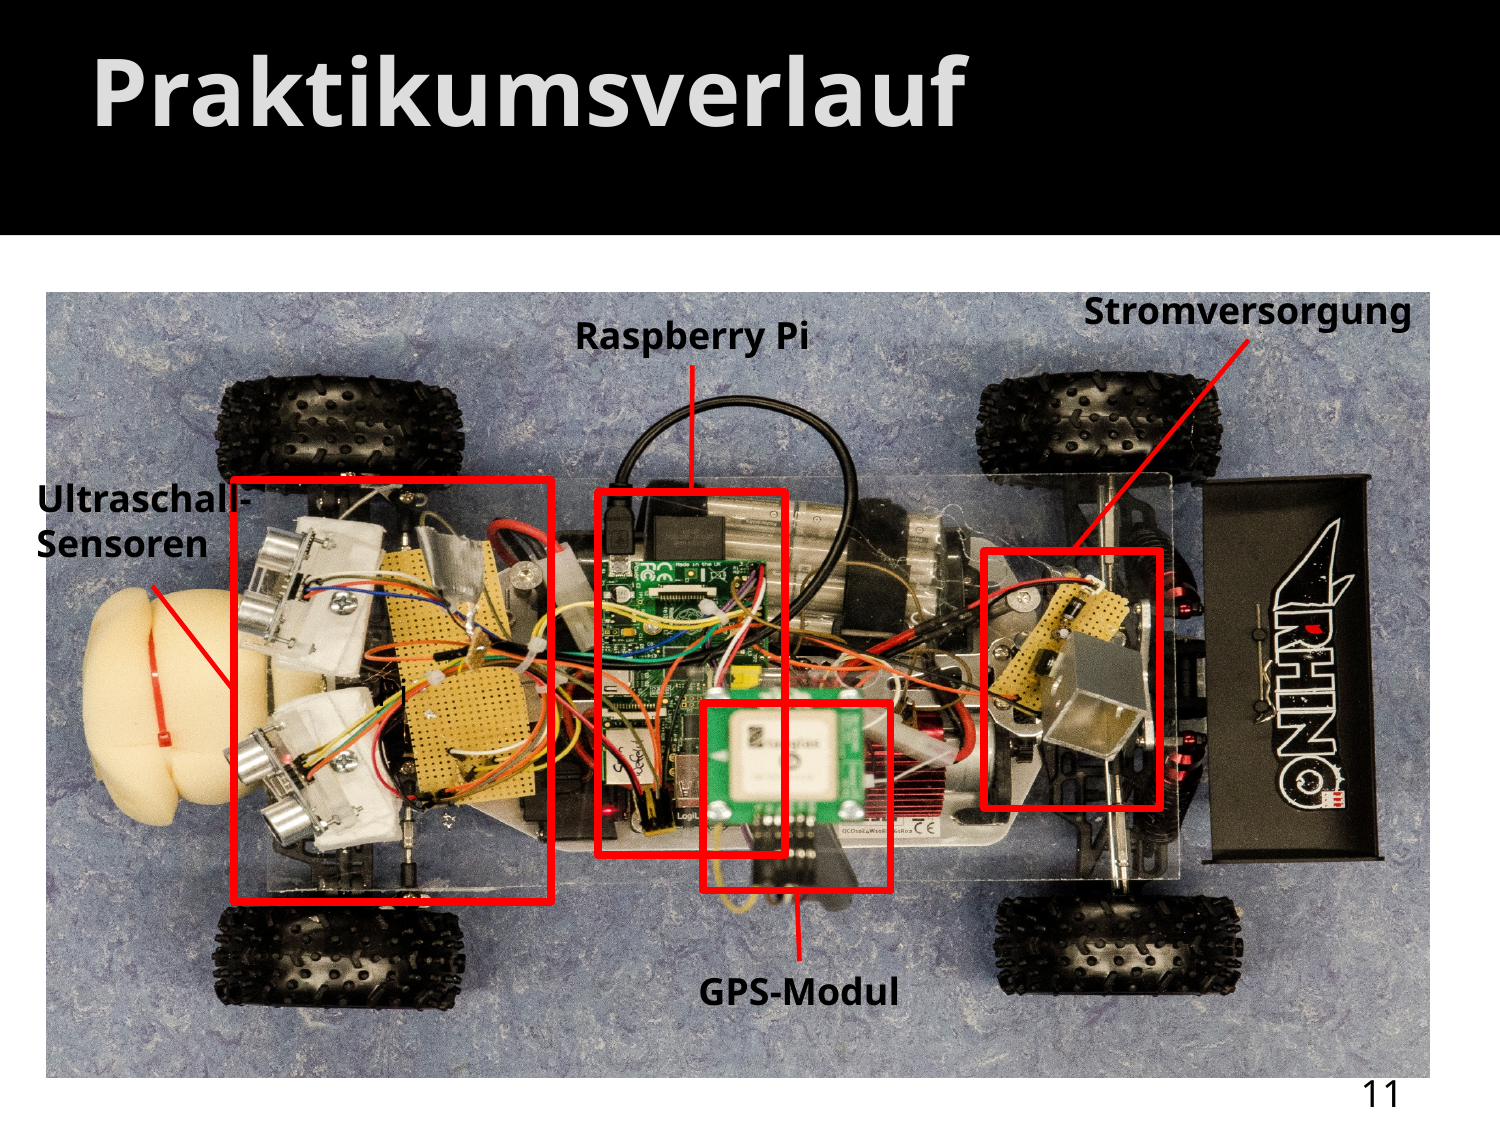

# Praktikumsverlauf
Stromversorgung
Integration der Computer-Elektronik in das Fahrzeug
Ö
ö
Raspberry Pi
Ultraschall-
Sensoren
Pi
GPS-Modul